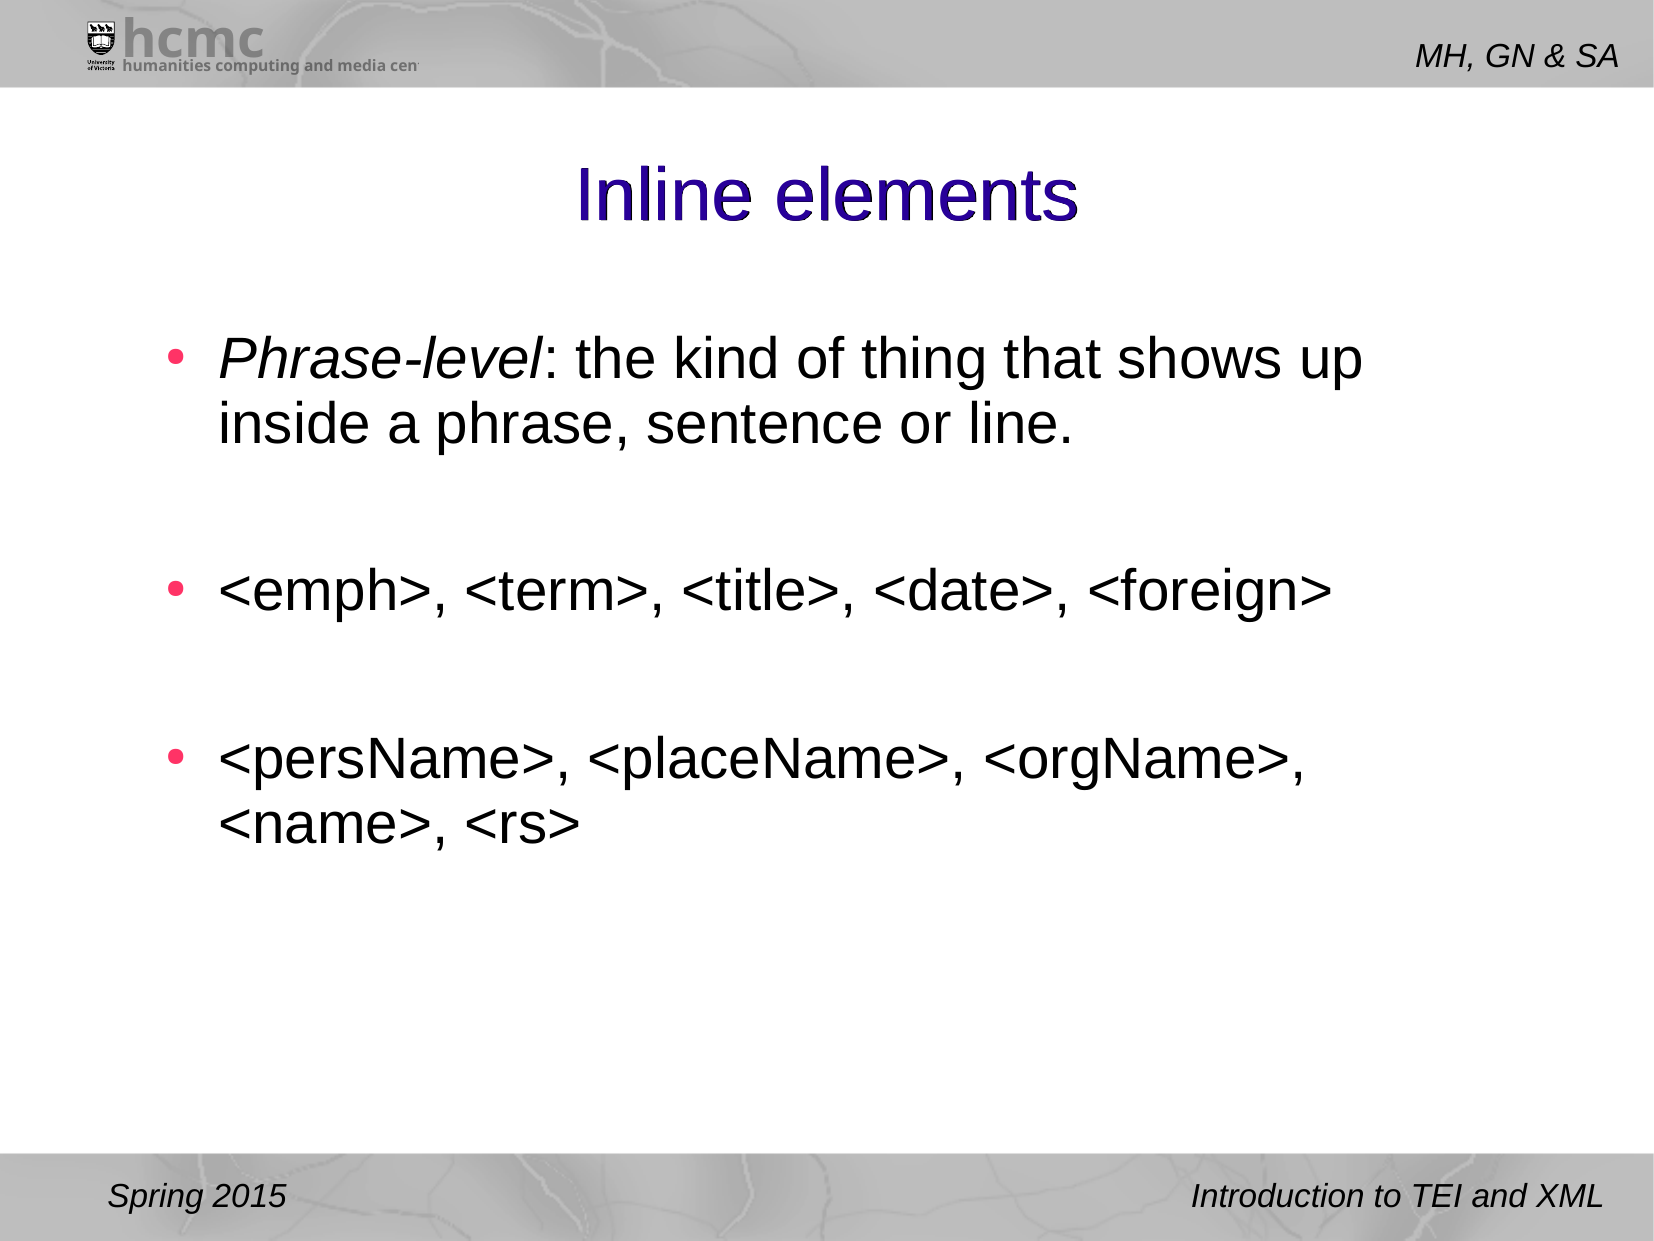

# Inline elements
Phrase-level: the kind of thing that shows up inside a phrase, sentence or line.
<emph>, <term>, <title>, <date>, <foreign>
<persName>, <placeName>, <orgName>, <name>, <rs>